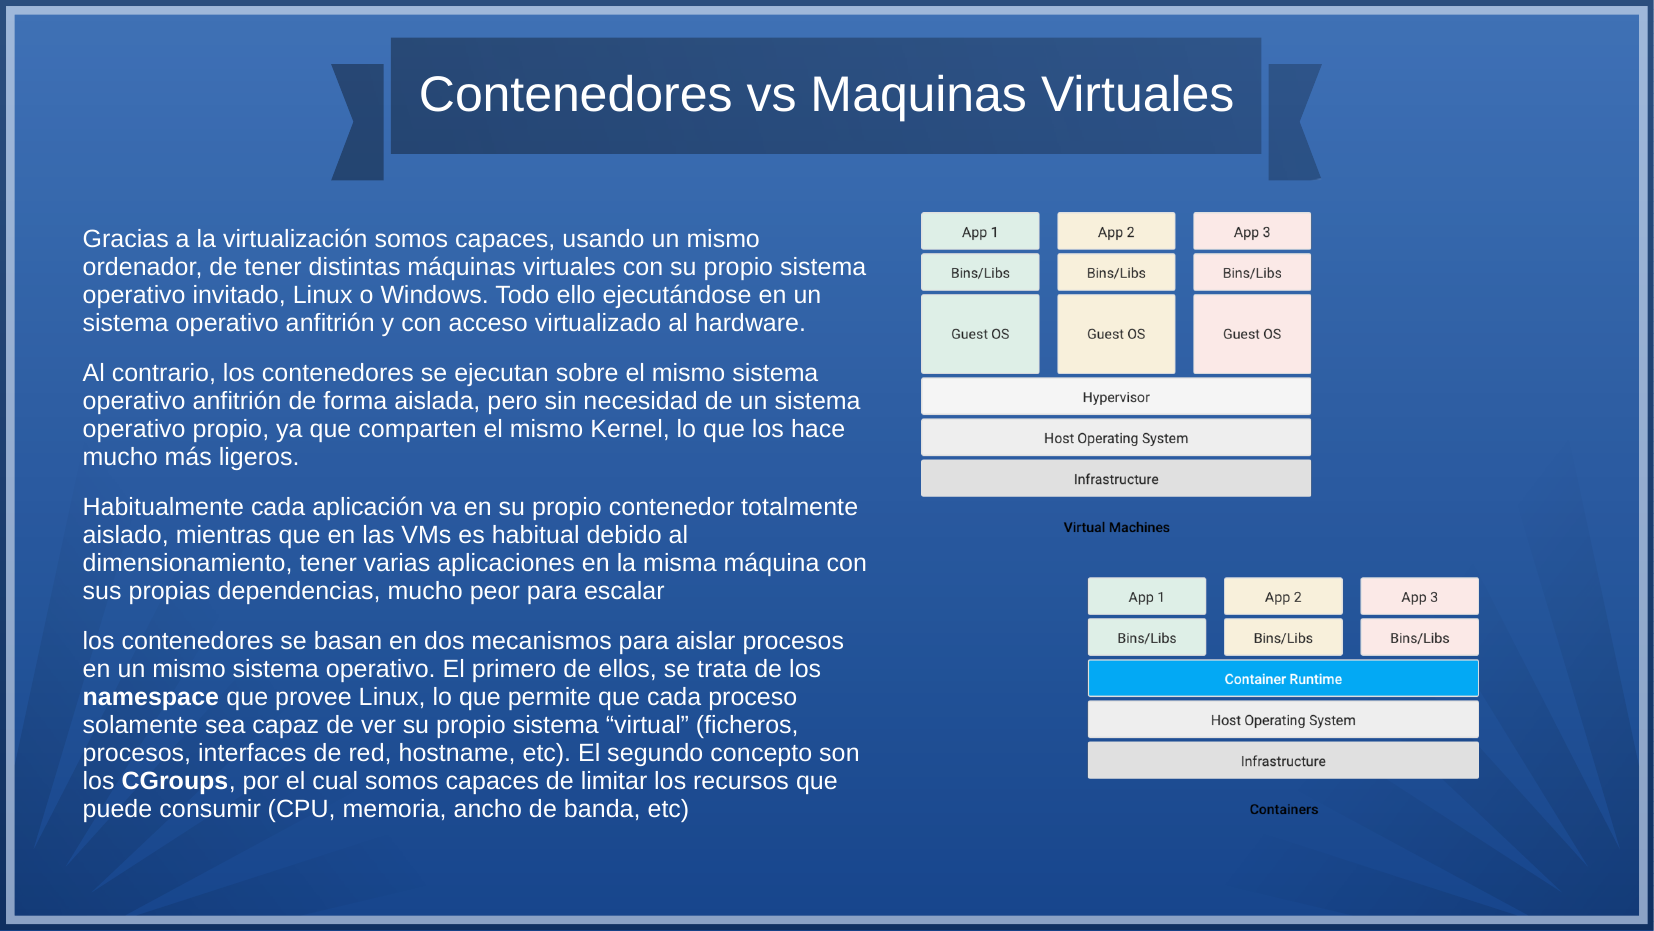

# Contenedores vs Maquinas Virtuales
Gracias a la virtualización somos capaces, usando un mismo ordenador, de tener distintas máquinas virtuales con su propio sistema operativo invitado, Linux o Windows. Todo ello ejecutándose en un sistema operativo anfitrión y con acceso virtualizado al hardware.
Al contrario, los contenedores se ejecutan sobre el mismo sistema operativo anfitrión de forma aislada, pero sin necesidad de un sistema operativo propio, ya que comparten el mismo Kernel, lo que los hace mucho más ligeros.
Habitualmente cada aplicación va en su propio contenedor totalmente aislado, mientras que en las VMs es habitual debido al dimensionamiento, tener varias aplicaciones en la misma máquina con sus propias dependencias, mucho peor para escalar
los contenedores se basan en dos mecanismos para aislar procesos en un mismo sistema operativo. El primero de ellos, se trata de los namespace que provee Linux, lo que permite que cada proceso solamente sea capaz de ver su propio sistema “virtual” (ficheros, procesos, interfaces de red, hostname, etc). El segundo concepto son los CGroups, por el cual somos capaces de limitar los recursos que puede consumir (CPU, memoria, ancho de banda, etc)